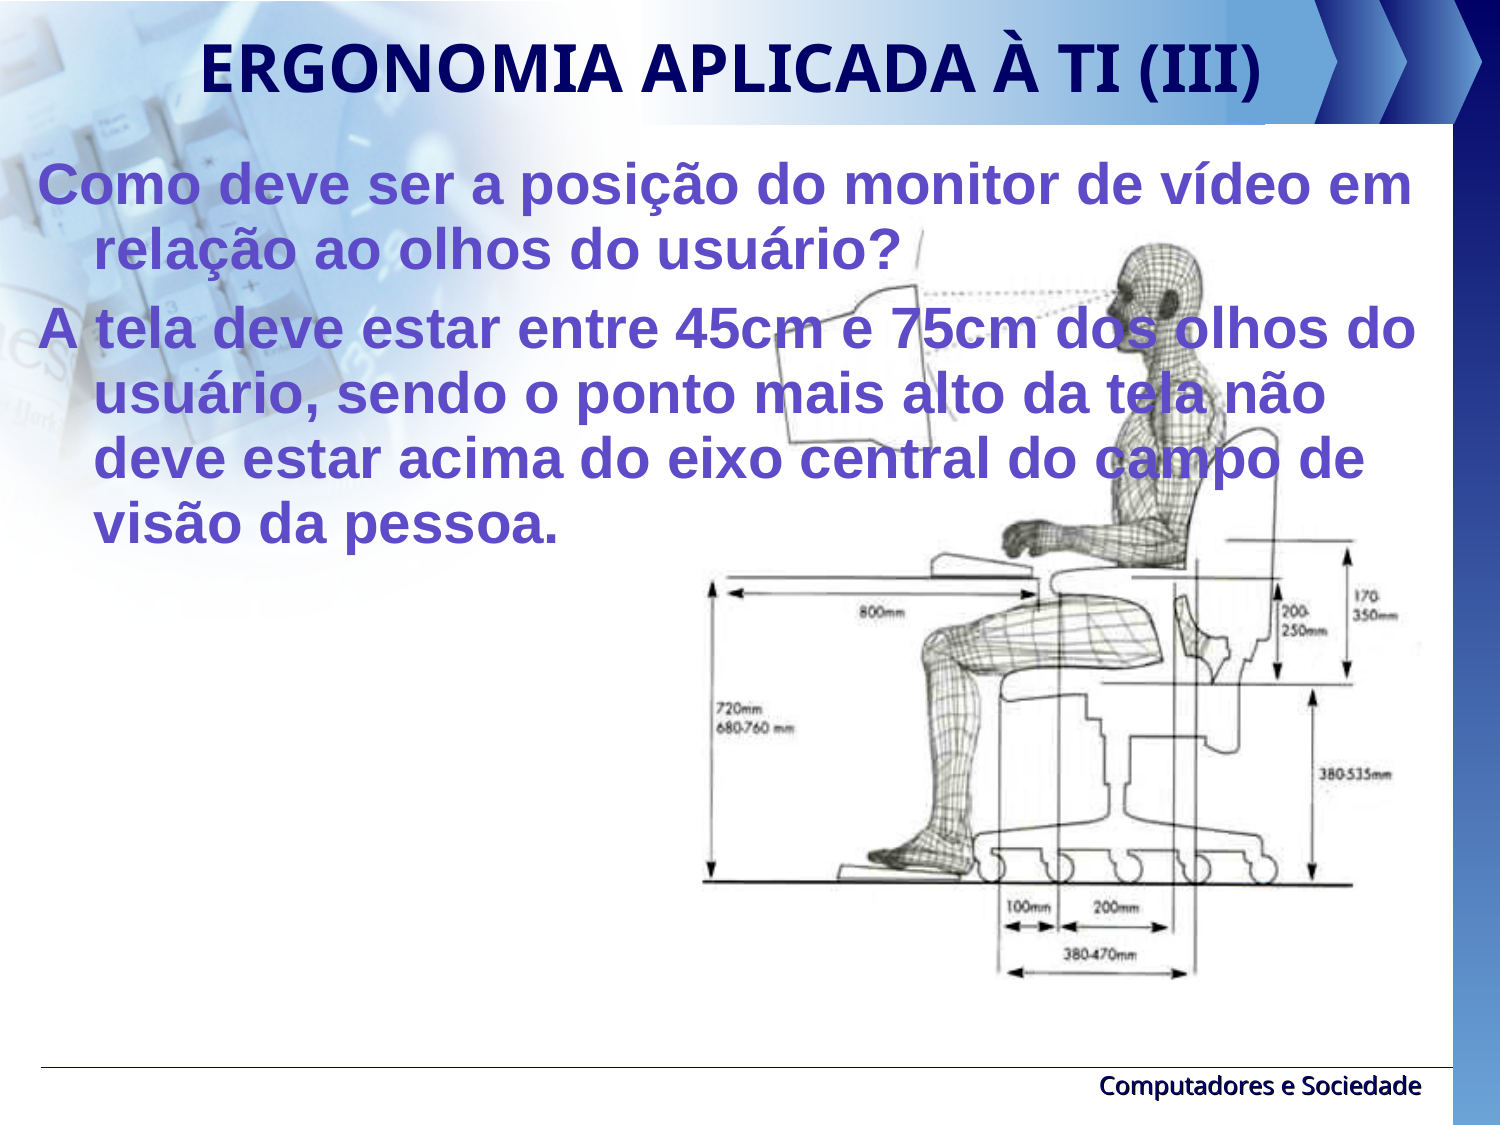

# ERGONOMIA APLICADA À TI (III)
Como deve ser a posição do monitor de vídeo em relação ao olhos do usuário?
A tela deve estar entre 45cm e 75cm dos olhos do usuário, sendo o ponto mais alto da tela não deve estar acima do eixo central do campo de visão da pessoa.